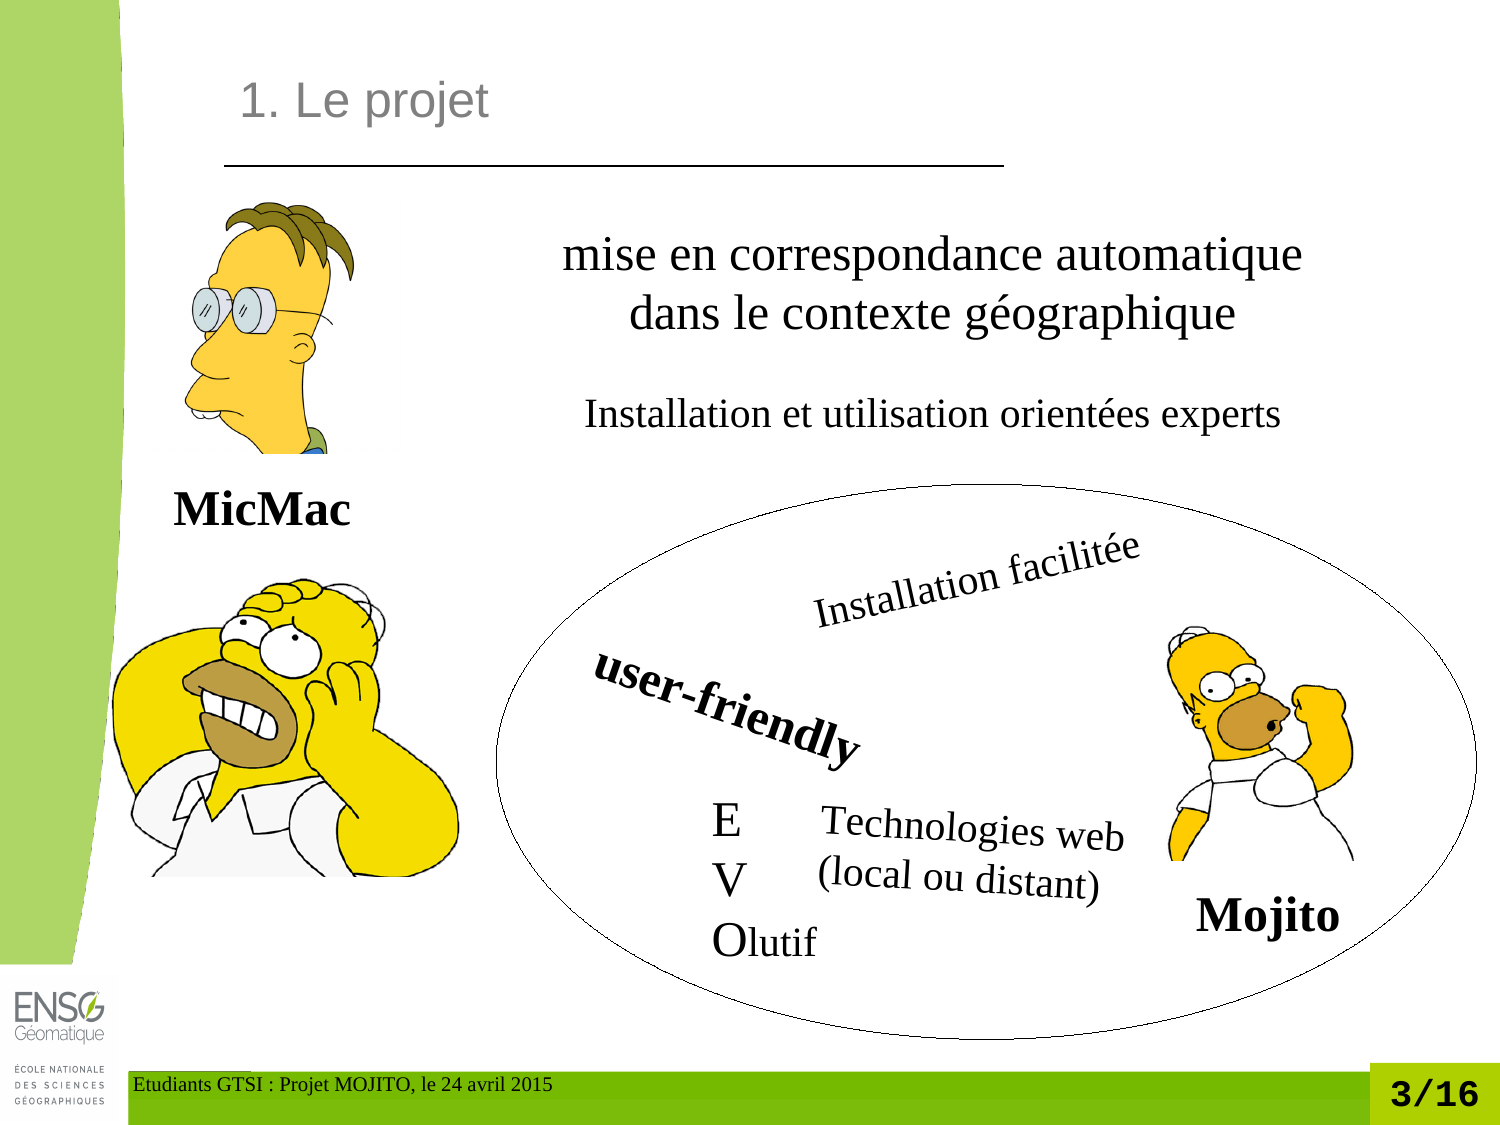

# 1. Le projet
mise en correspondance automatique dans le contexte géographique
Installation et utilisation orientées experts
MicMac
Installation facilitée
Technologies web
(local ou distant)
user-friendly
E
V
Olutif
Mojito